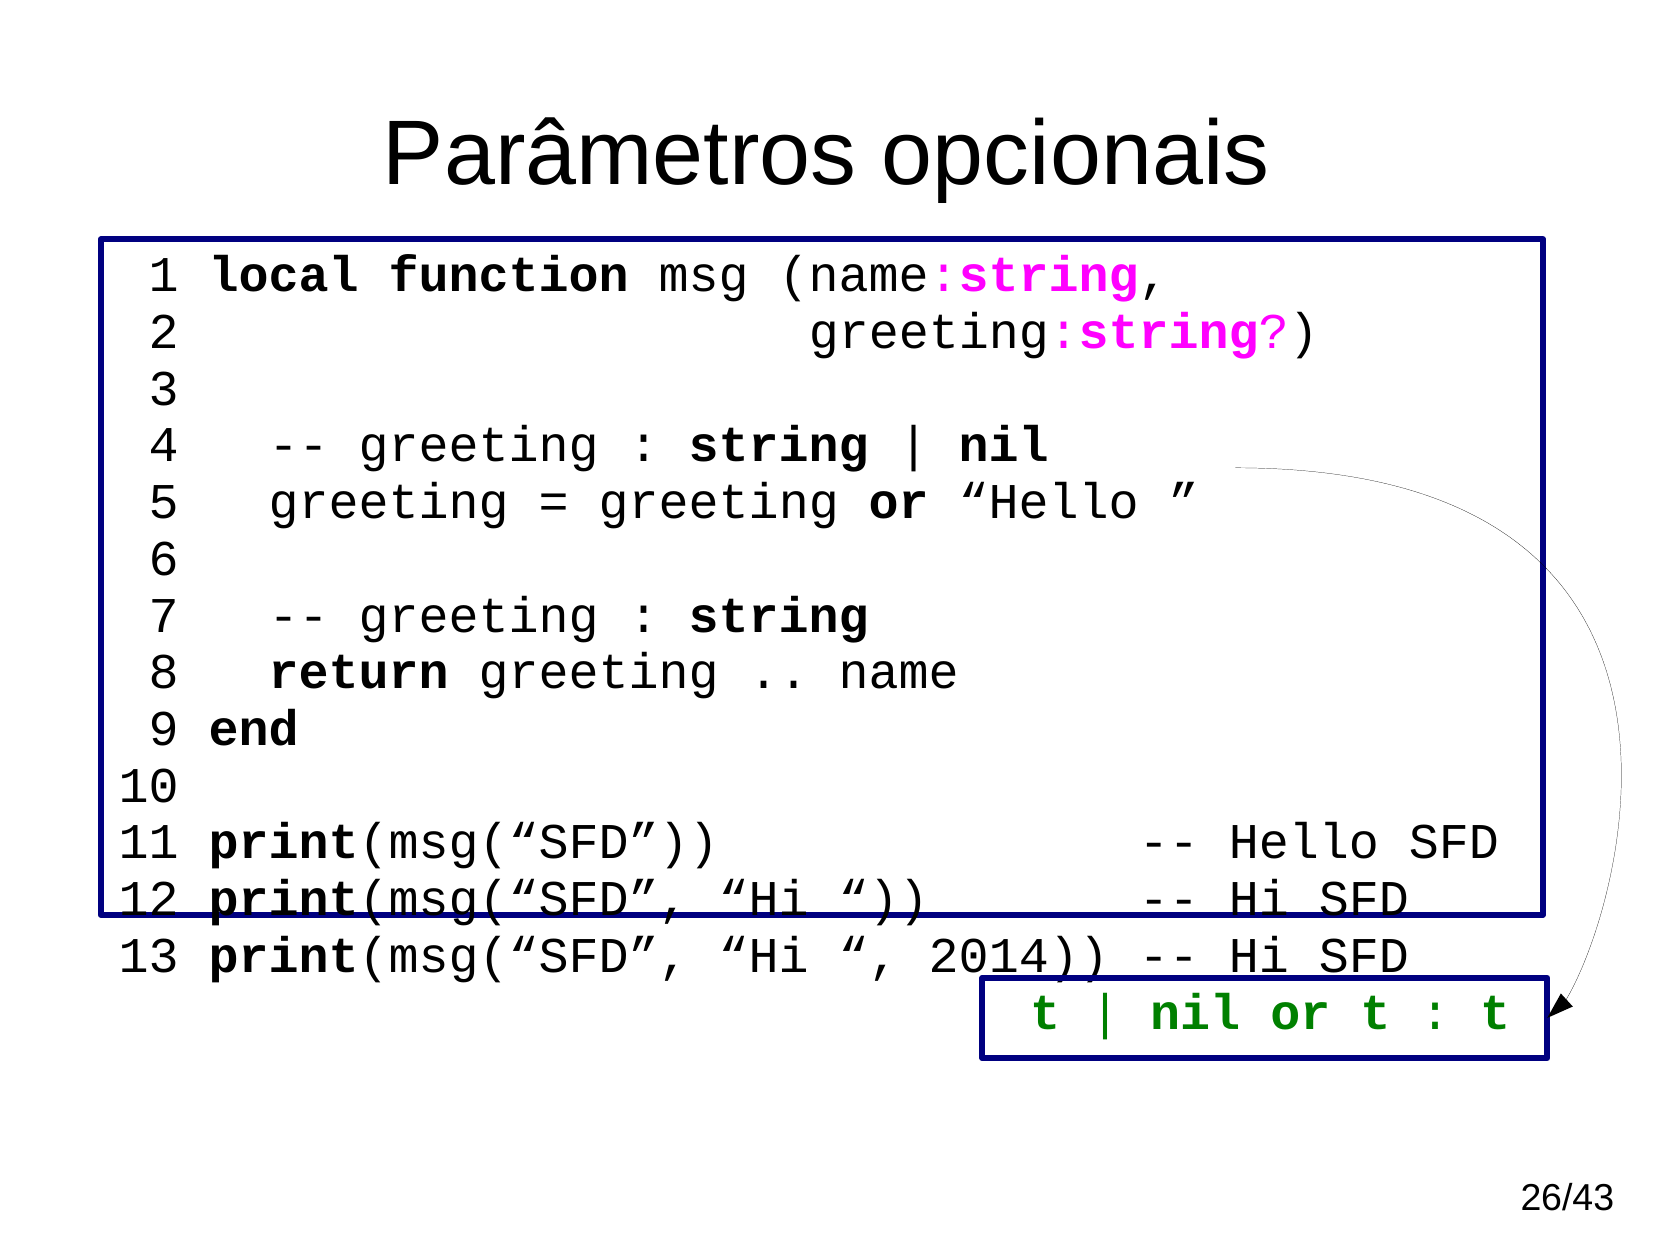

# Parâmetros opcionais
 1 local function msg (name:string,
 2 greeting:string?)
 3
 4 -- greeting : string | nil
 5 greeting = greeting or “Hello ”
 6
 7 -- greeting : string
 8 return greeting .. name
 9 end
10
11 print(msg(“SFD”)) -- Hello SFD
12 print(msg(“SFD”, “Hi “)) -- Hi SFD
13 print(msg(“SFD”, “Hi “, 2014)) -- Hi SFD
 t | nil or t : t
 26/43